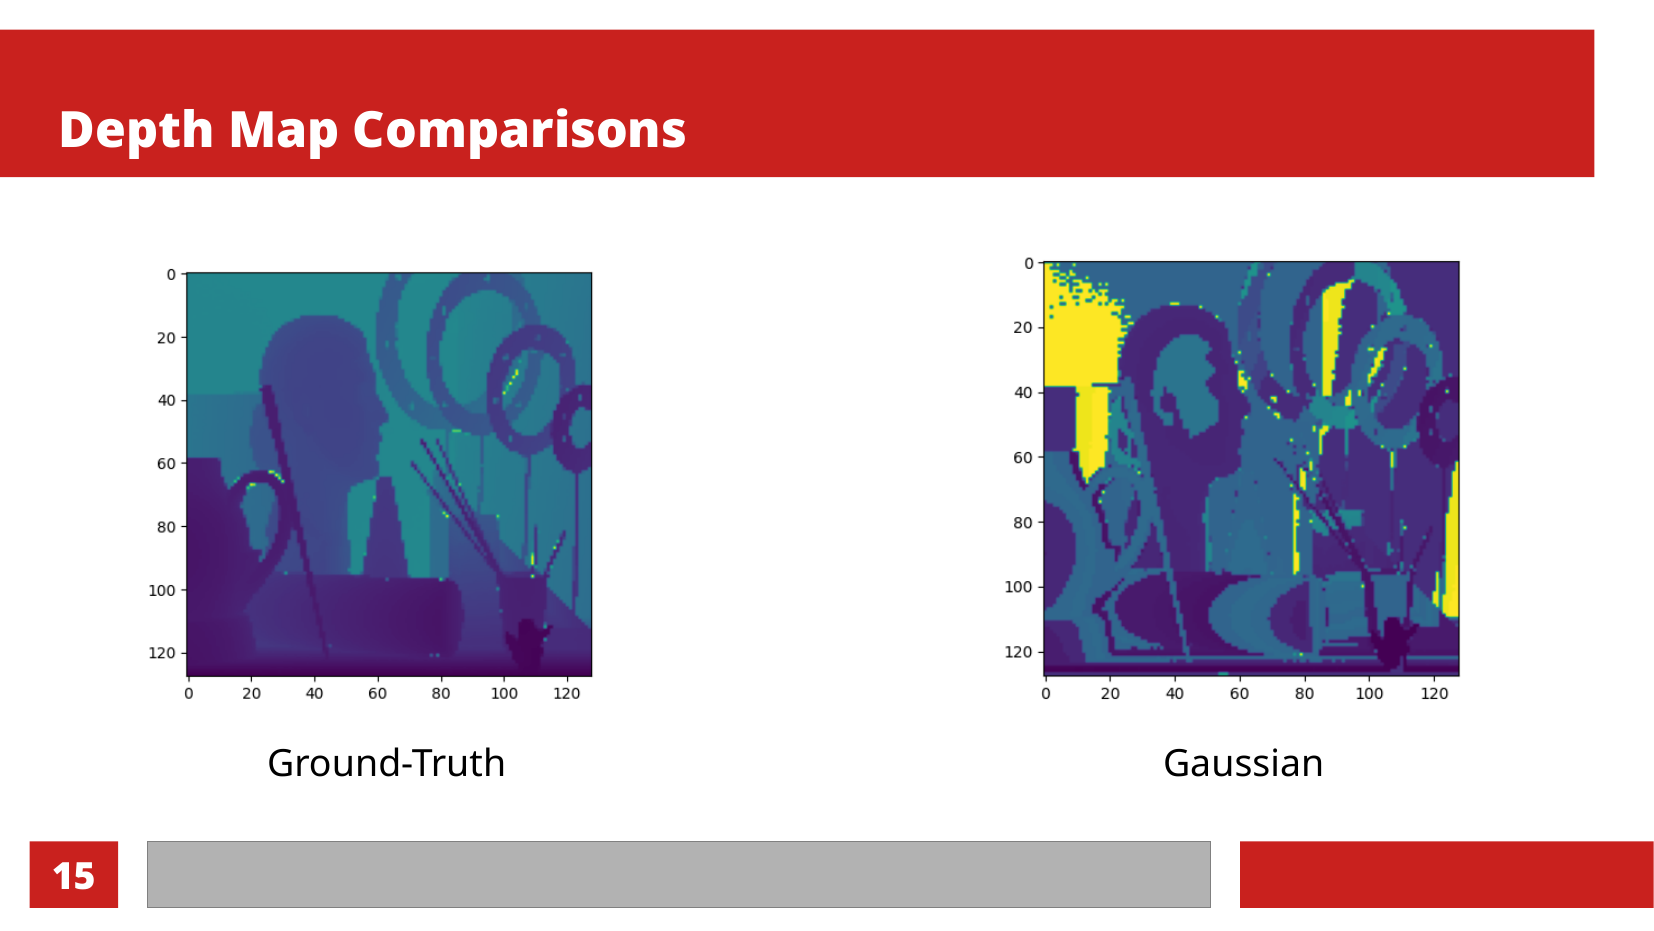

# Depth Map Comparisons
Ground-Truth
Gaussian
15